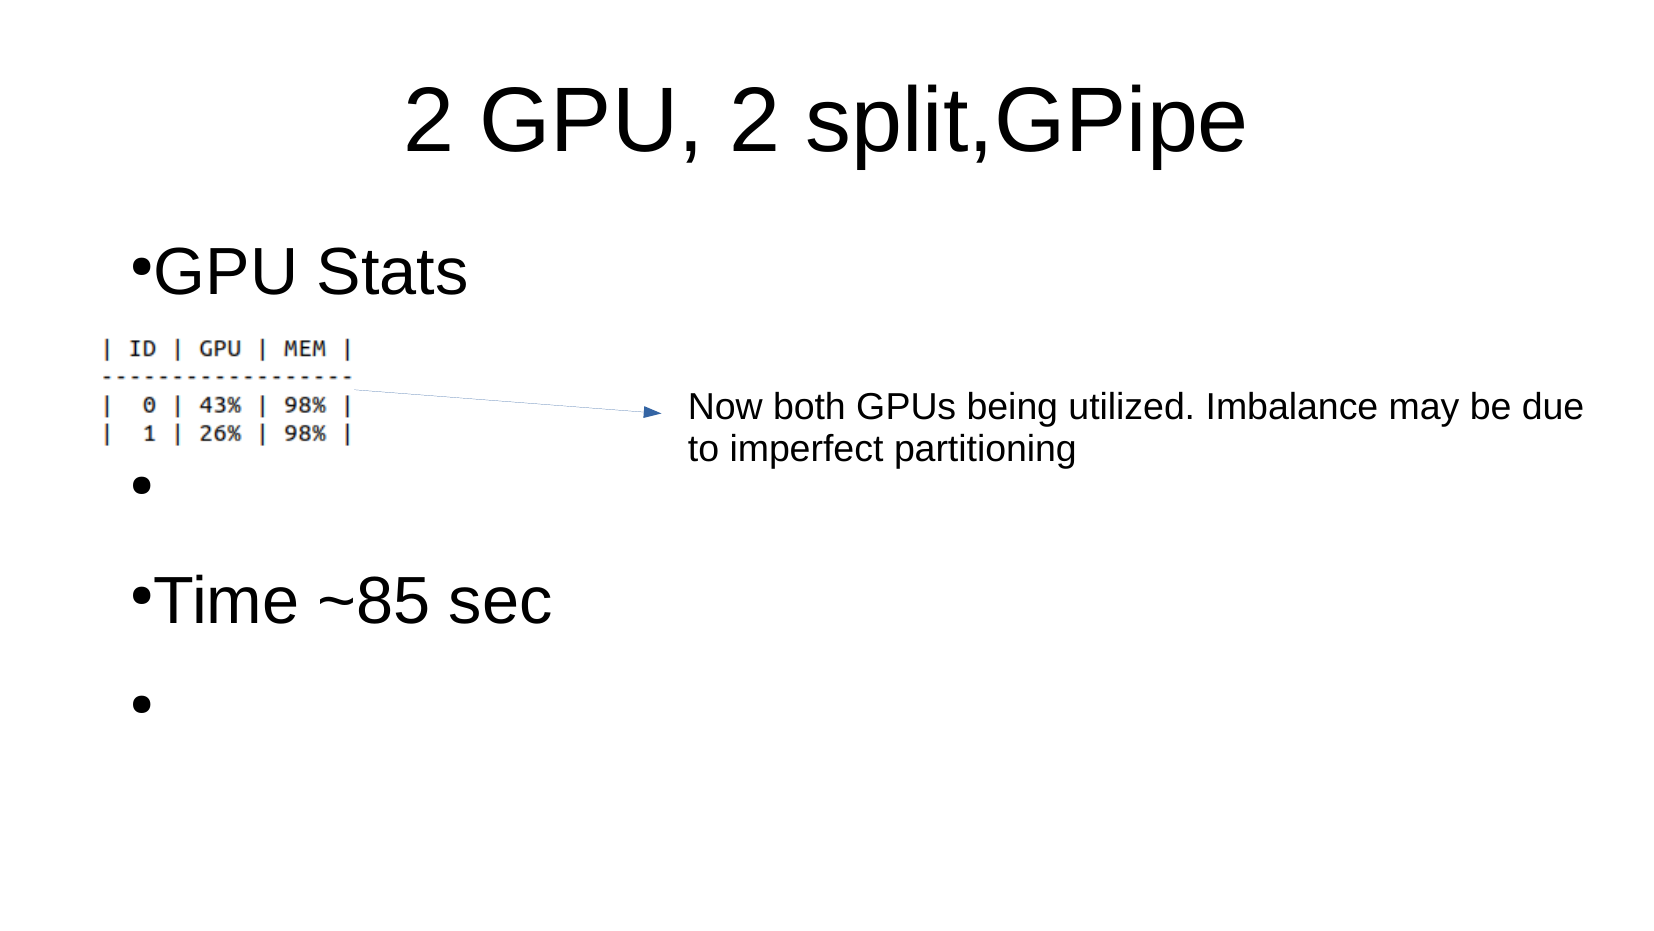

# 2 GPU, 2 split,GPipe
GPU Stats
Time ~85 sec
Now both GPUs being utilized. Imbalance may be due
to imperfect partitioning